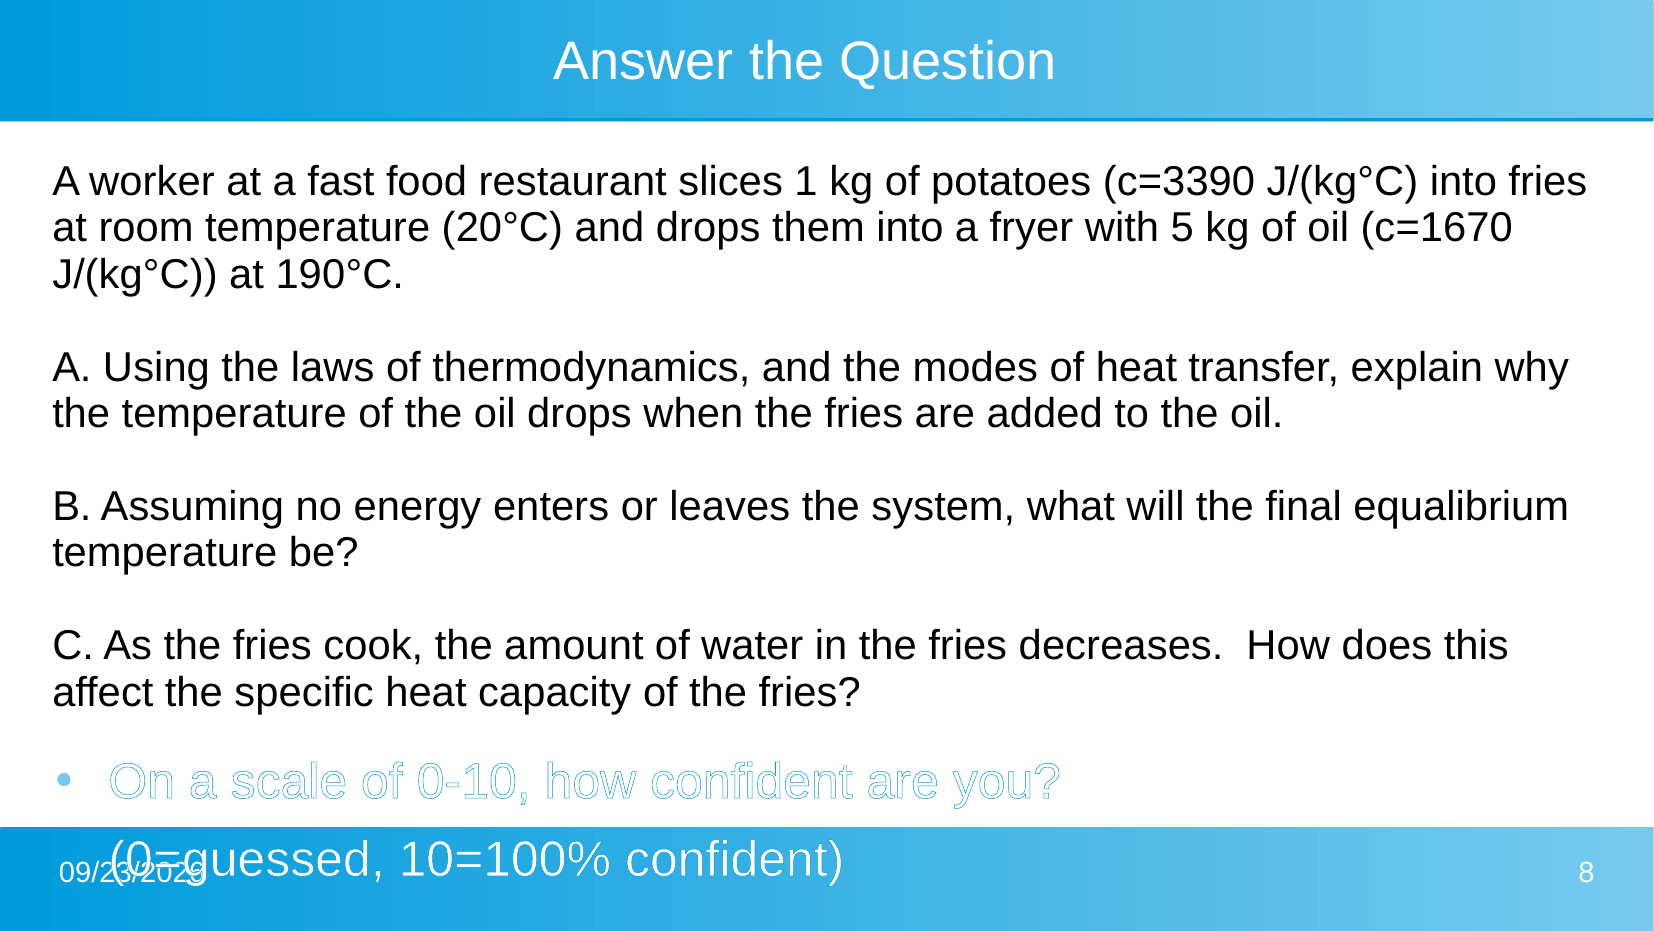

# Answer the Question
A worker at a fast food restaurant slices 1 kg of potatoes (c=3390 J/(kg°C) into fries at room temperature (20°C) and drops them into a fryer with 5 kg of oil (c=1670 J/(kg°C)) at 190°C.
A. Using the laws of thermodynamics, and the modes of heat transfer, explain why the temperature of the oil drops when the fries are added to the oil.
B. Assuming no energy enters or leaves the system, what will the final equalibrium temperature be?
C. As the fries cook, the amount of water in the fries decreases. How does this affect the specific heat capacity of the fries?
On a scale of 0-10, how confident are you?
(0=guessed, 10=100% confident)
8